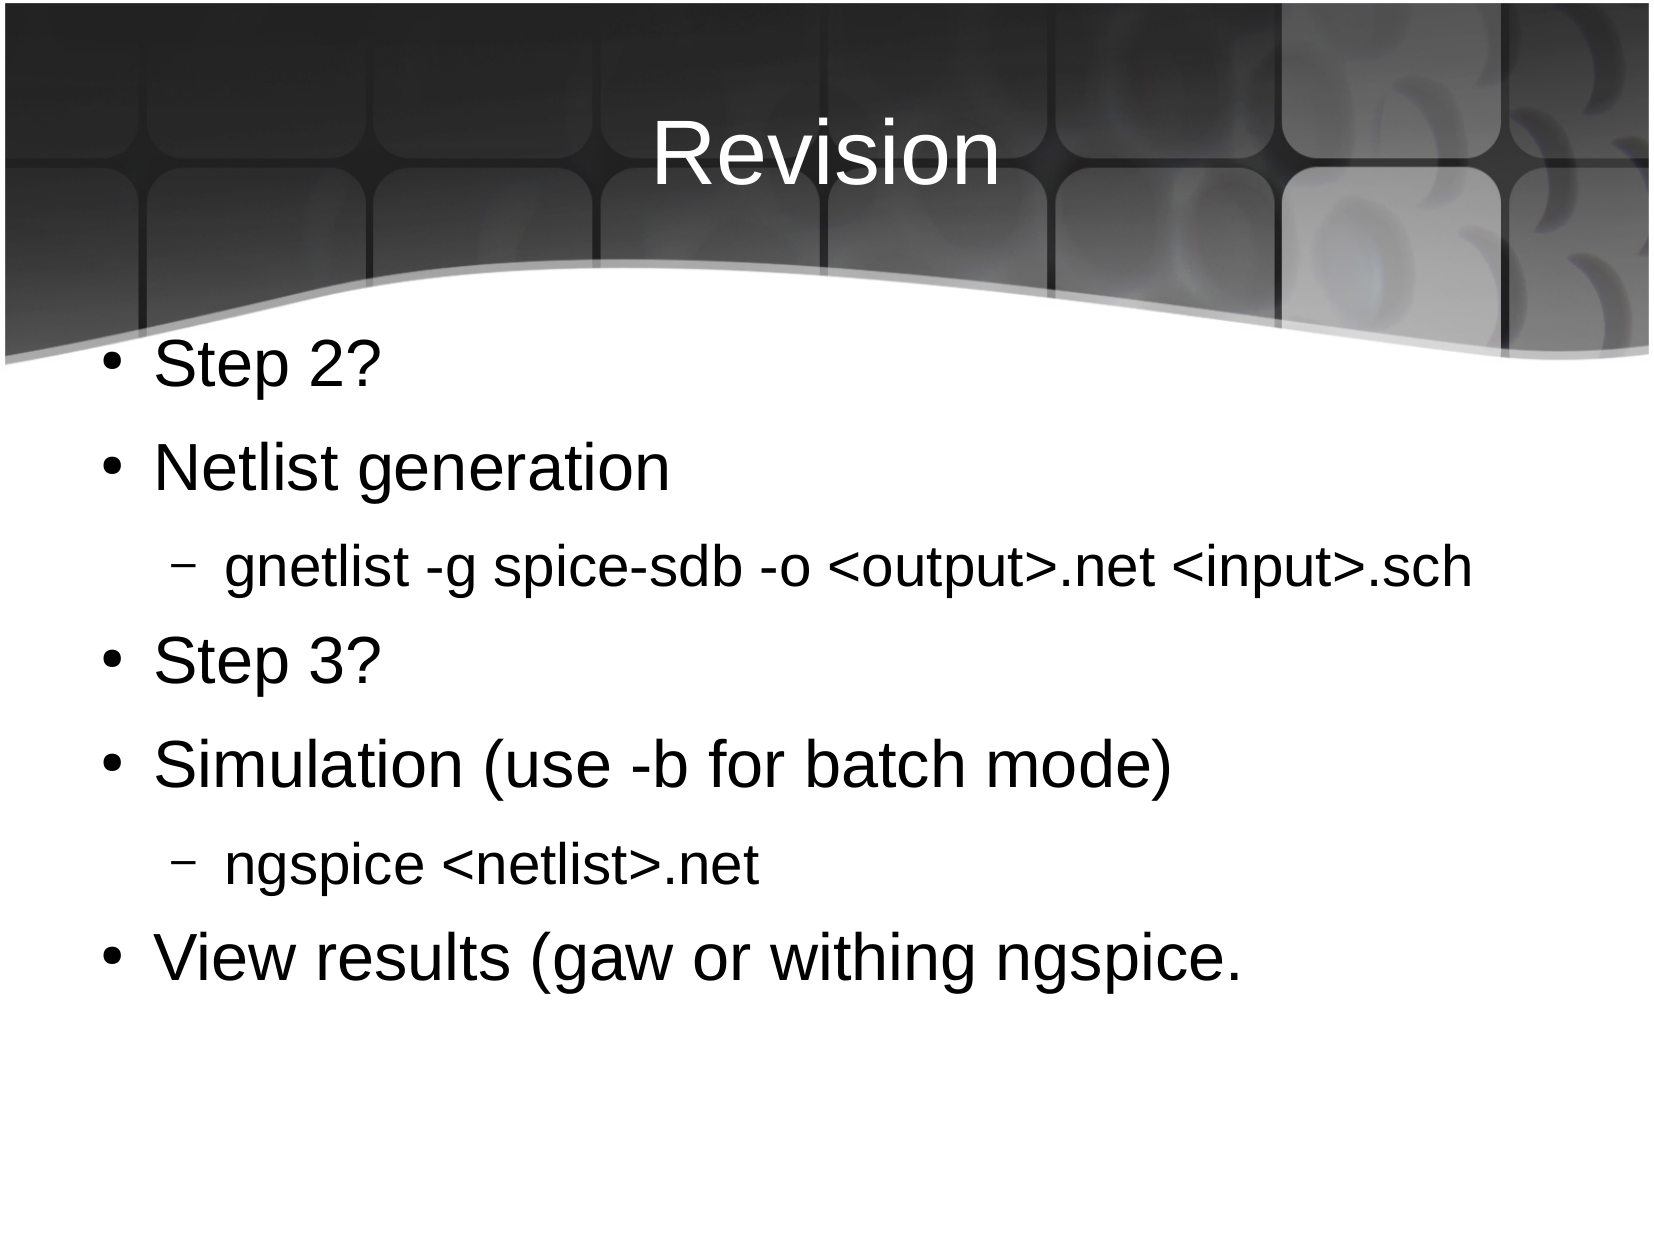

# Revision
Step 2?
Netlist generation
gnetlist -g spice-sdb -o <output>.net <input>.sch
Step 3?
Simulation (use -b for batch mode)
ngspice <netlist>.net
View results (gaw or withing ngspice.